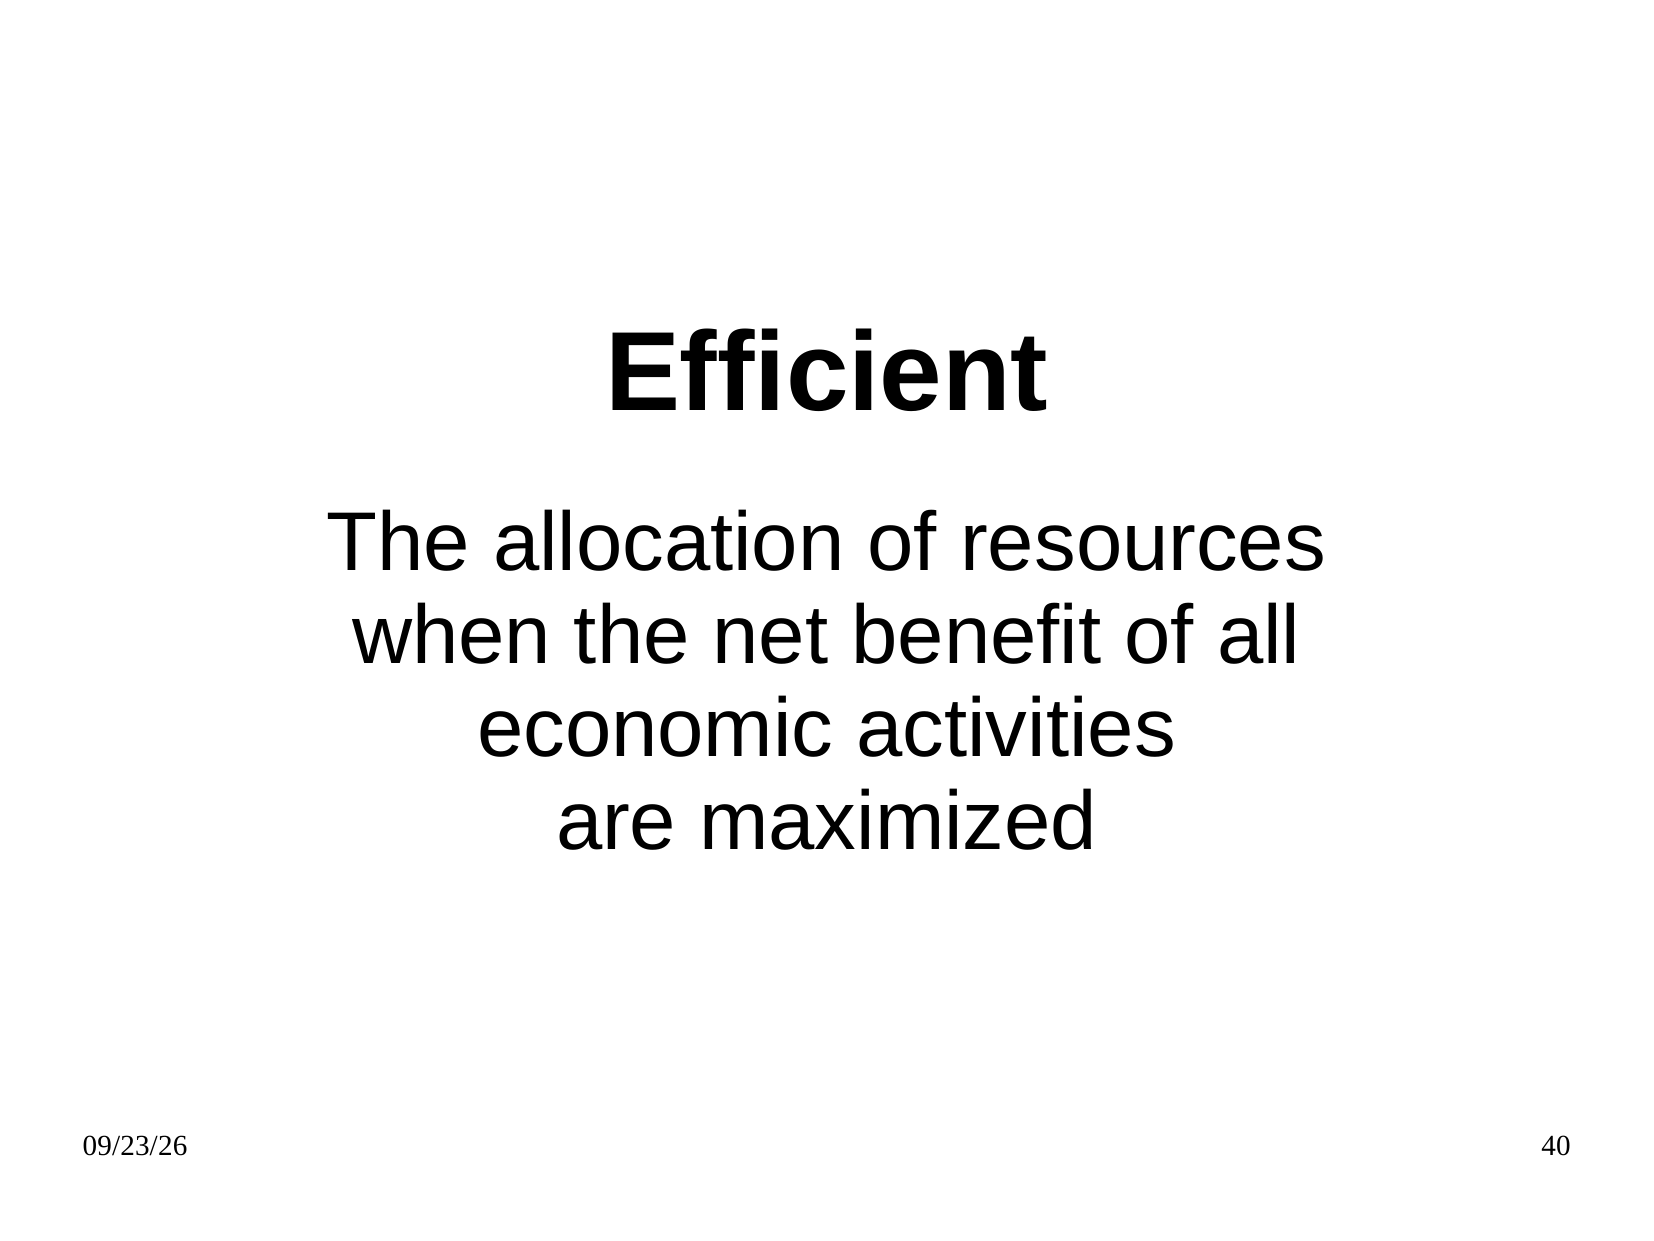

# Efficient
The allocation of resources
when the net benefit of all
economic activities
are maximized
40